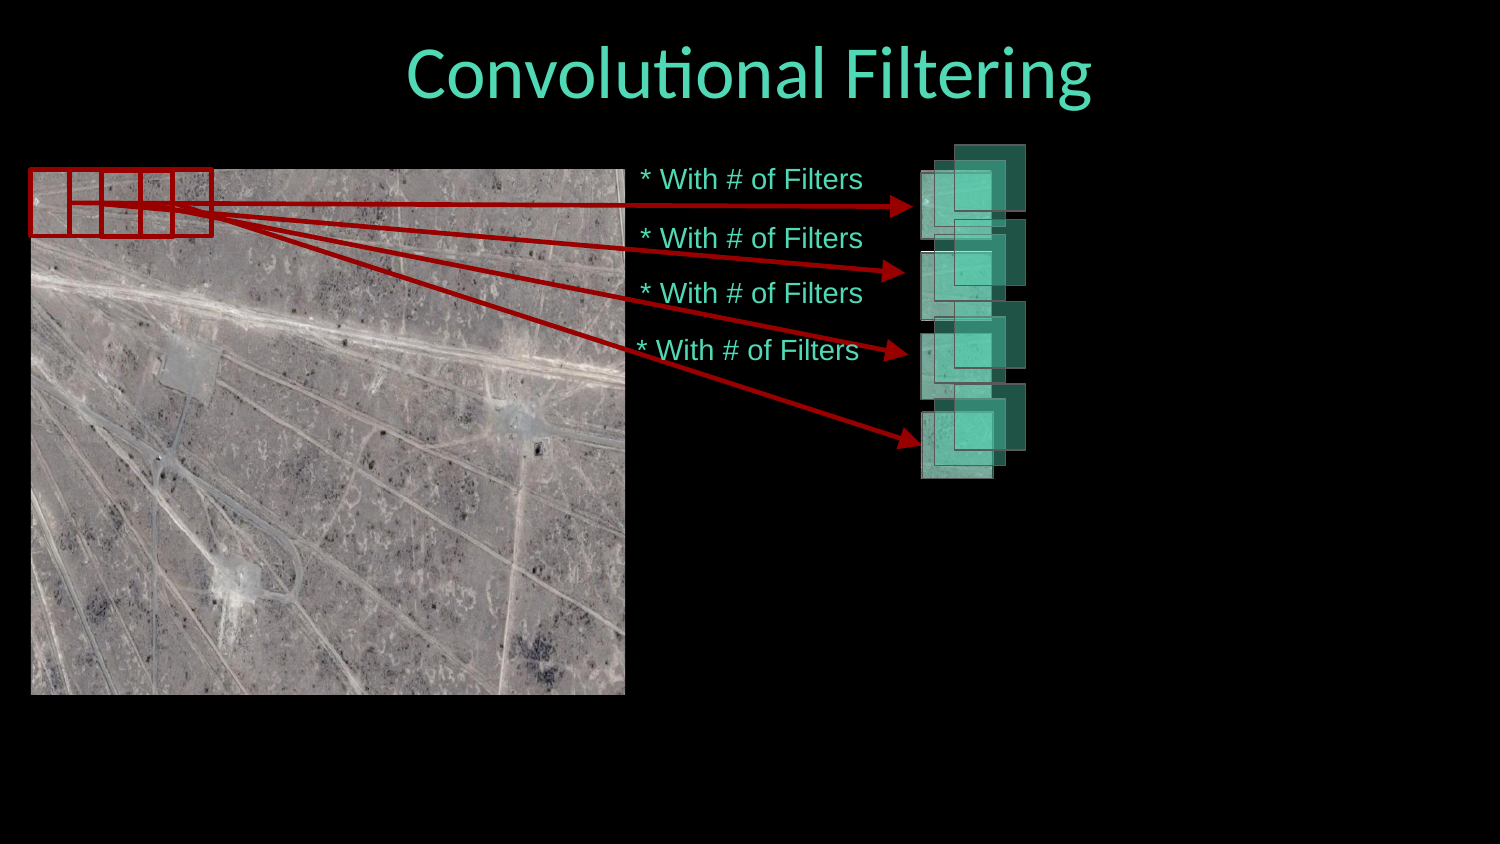

Convolutional Filtering
* With # of Filters
* With # of Filters
* With # of Filters
* With # of Filters